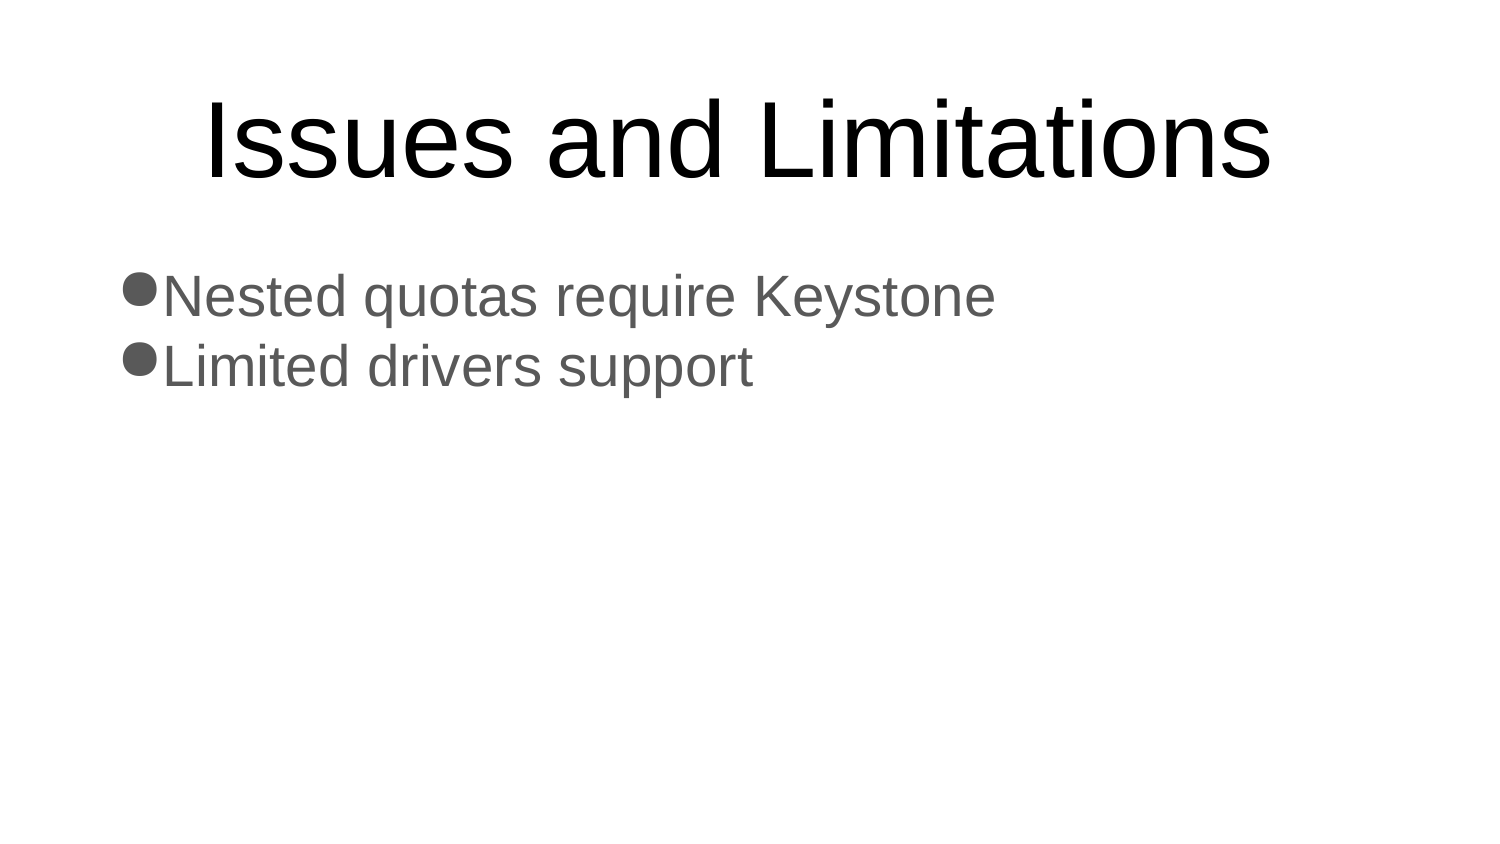

# Issues and Limitations
Nested quotas require Keystone
Limited drivers support